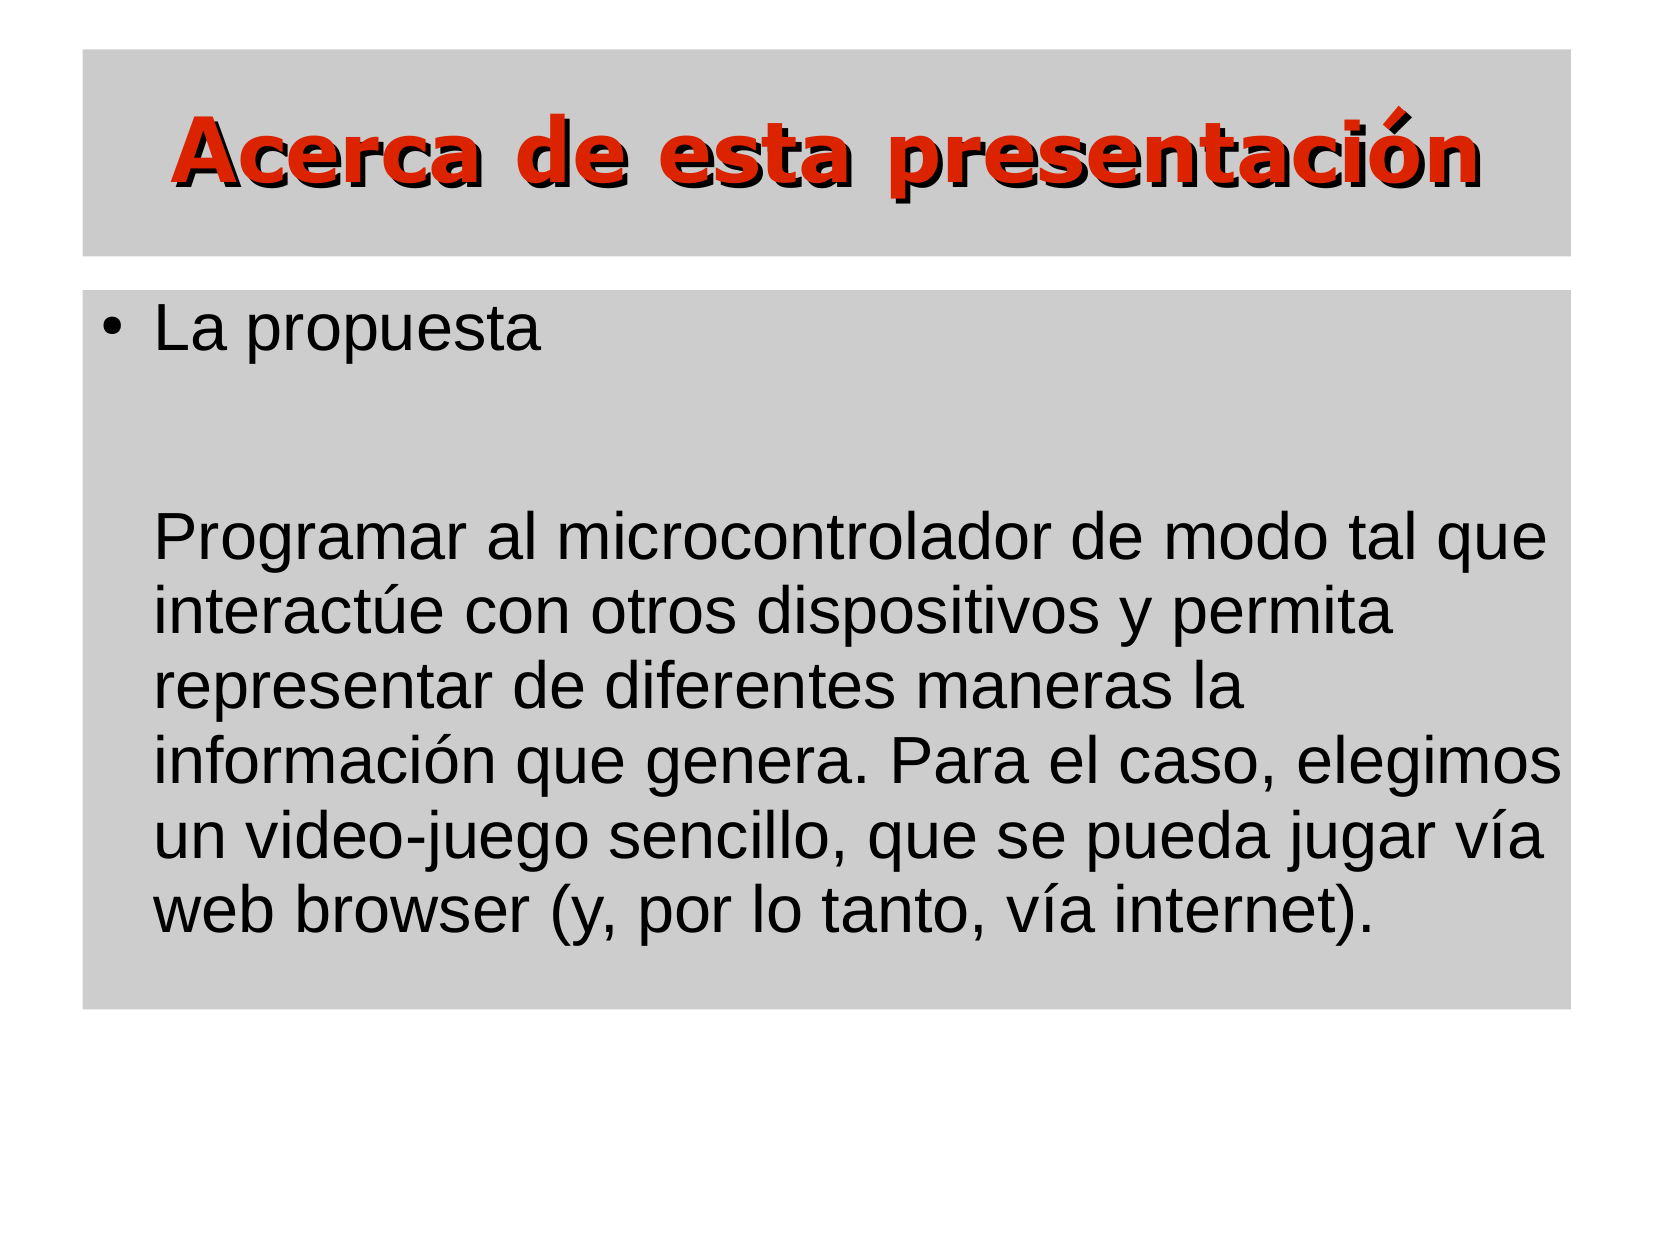

# Acerca de esta presentación
La propuesta
Programar al microcontrolador de modo tal que interactúe con otros dispositivos y permita representar de diferentes maneras la información que genera. Para el caso, elegimos un video-juego sencillo, que se pueda jugar vía web browser (y, por lo tanto, vía internet).